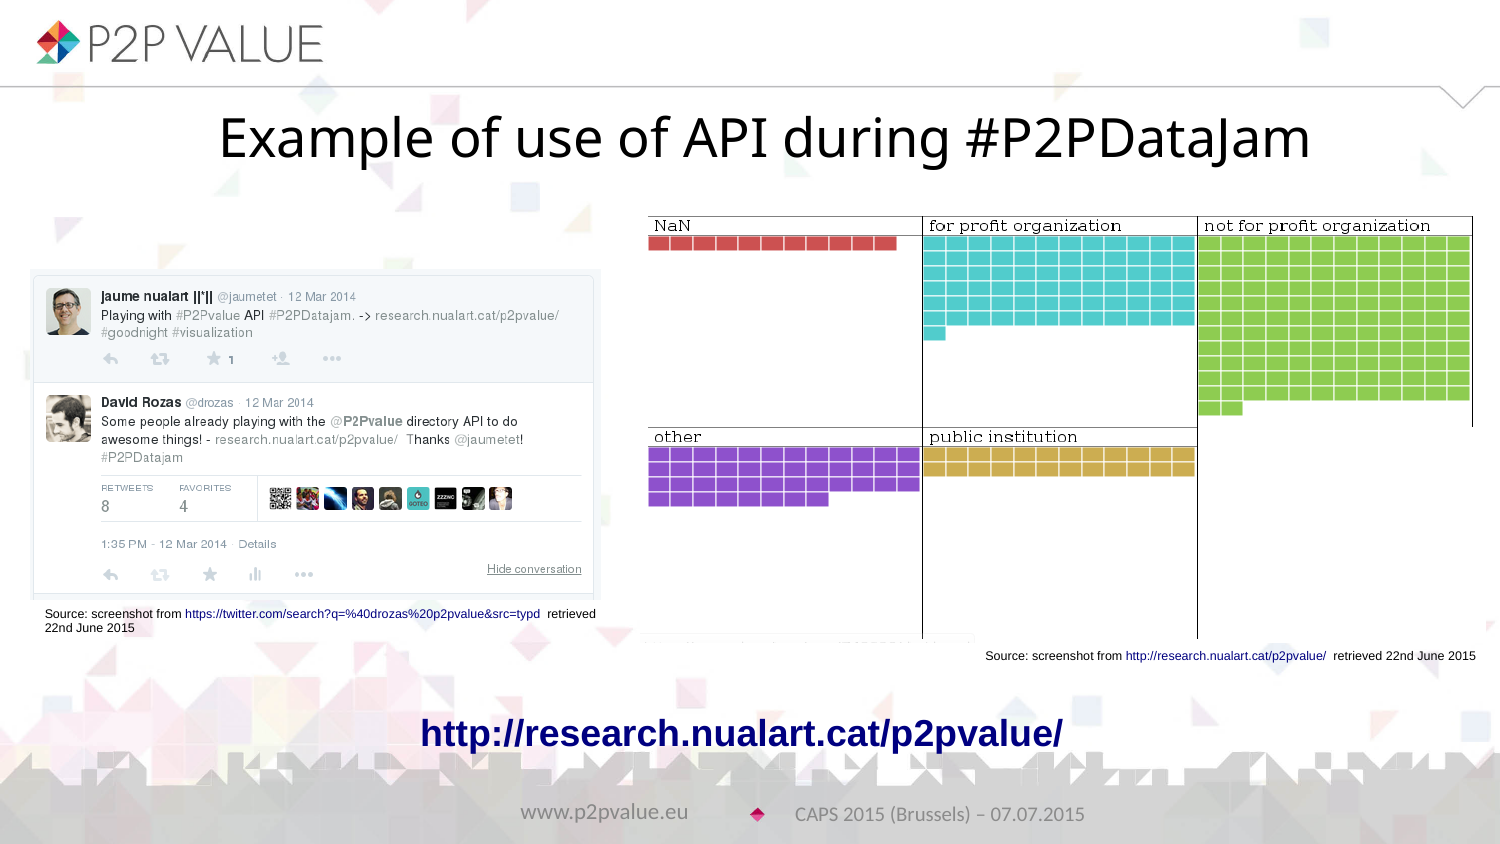

# Example of use of API during #P2PDataJam
Source: screenshot from https://twitter.com/search?q=%40drozas%20p2pvalue&src=typd retrieved 22nd June 2015
Source: screenshot from http://research.nualart.cat/p2pvalue/ retrieved 22nd June 2015
http://research.nualart.cat/p2pvalue/
www.p2pvalue.eu
CAPS 2015 (Brussels) – 07.07.2015